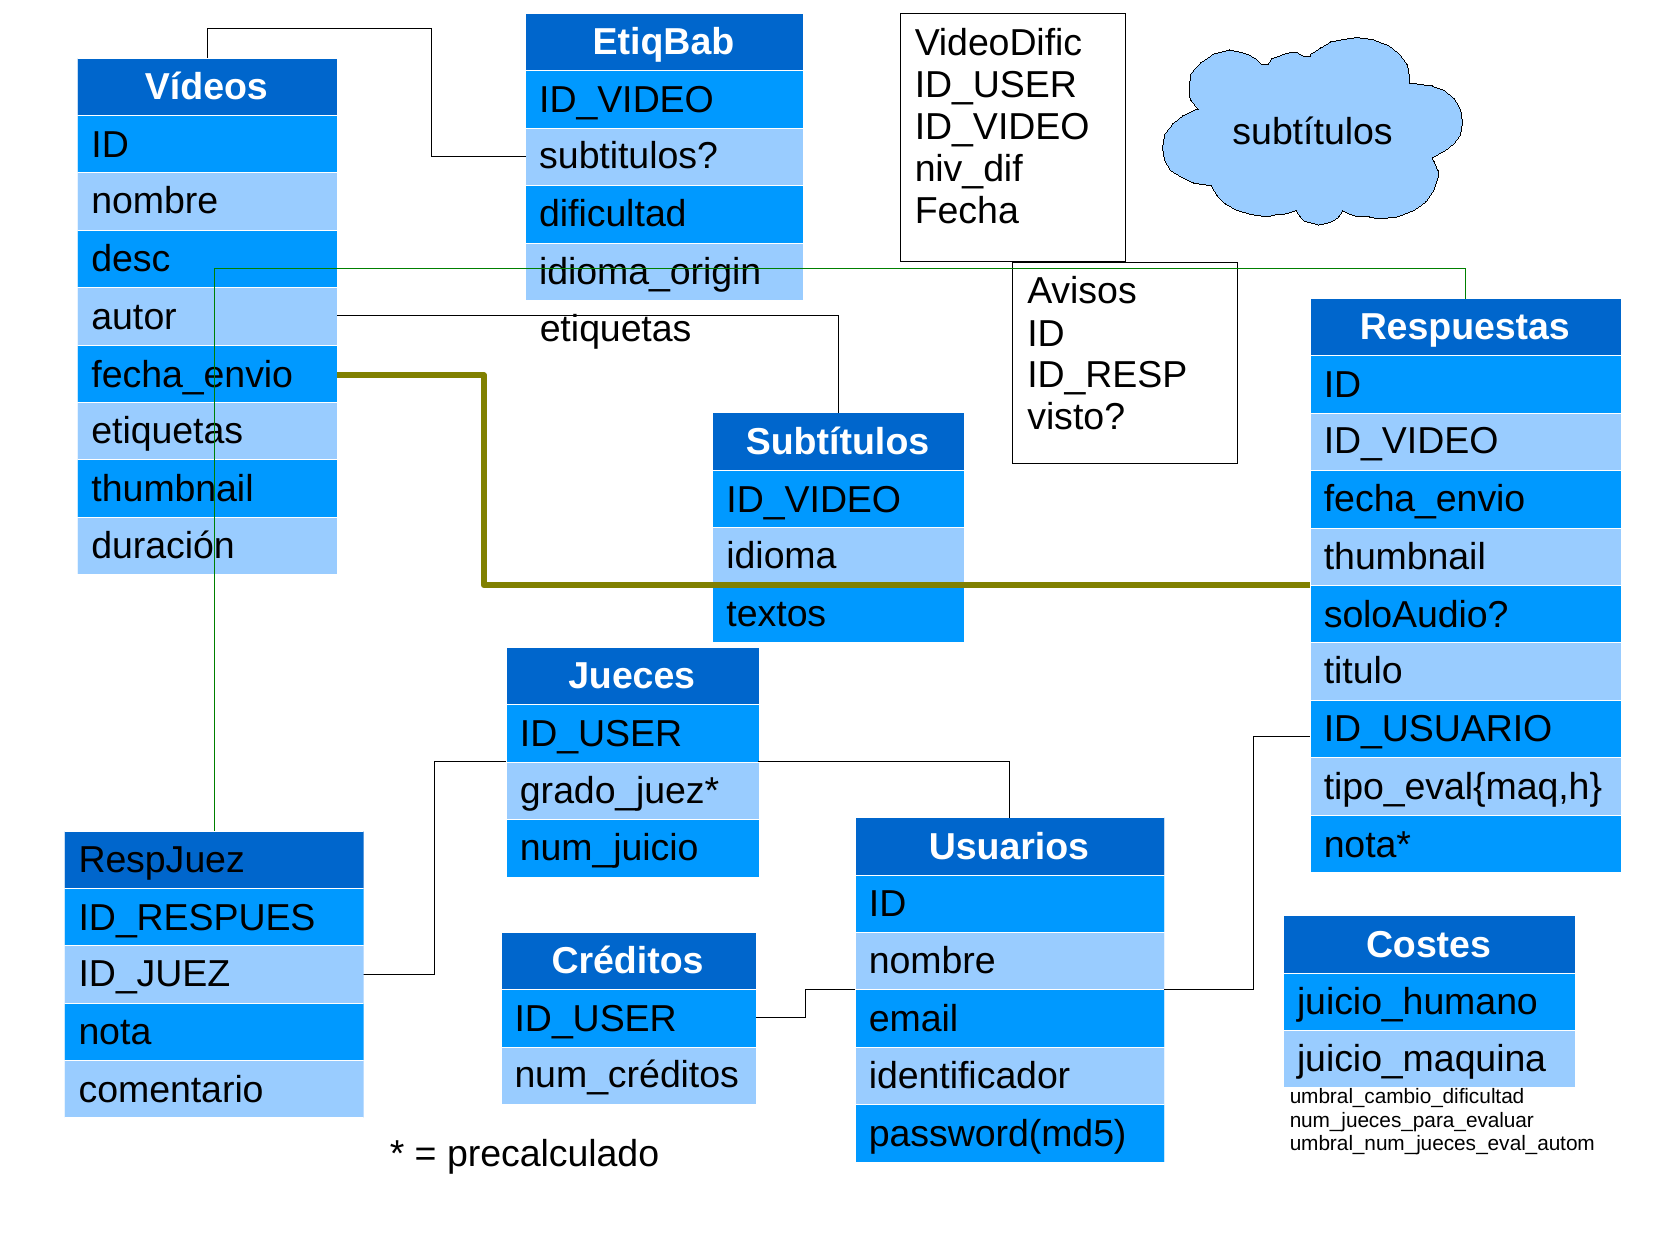

VideoDific
ID_USER
ID_VIDEO
niv_dif
Fecha
subtítulos
Avisos
ID
ID_RESP
visto?
etiquetas
umbral_cambio_dificultad
num_jueces_para_evaluar
umbral_num_jueces_eval_autom
* = precalculado